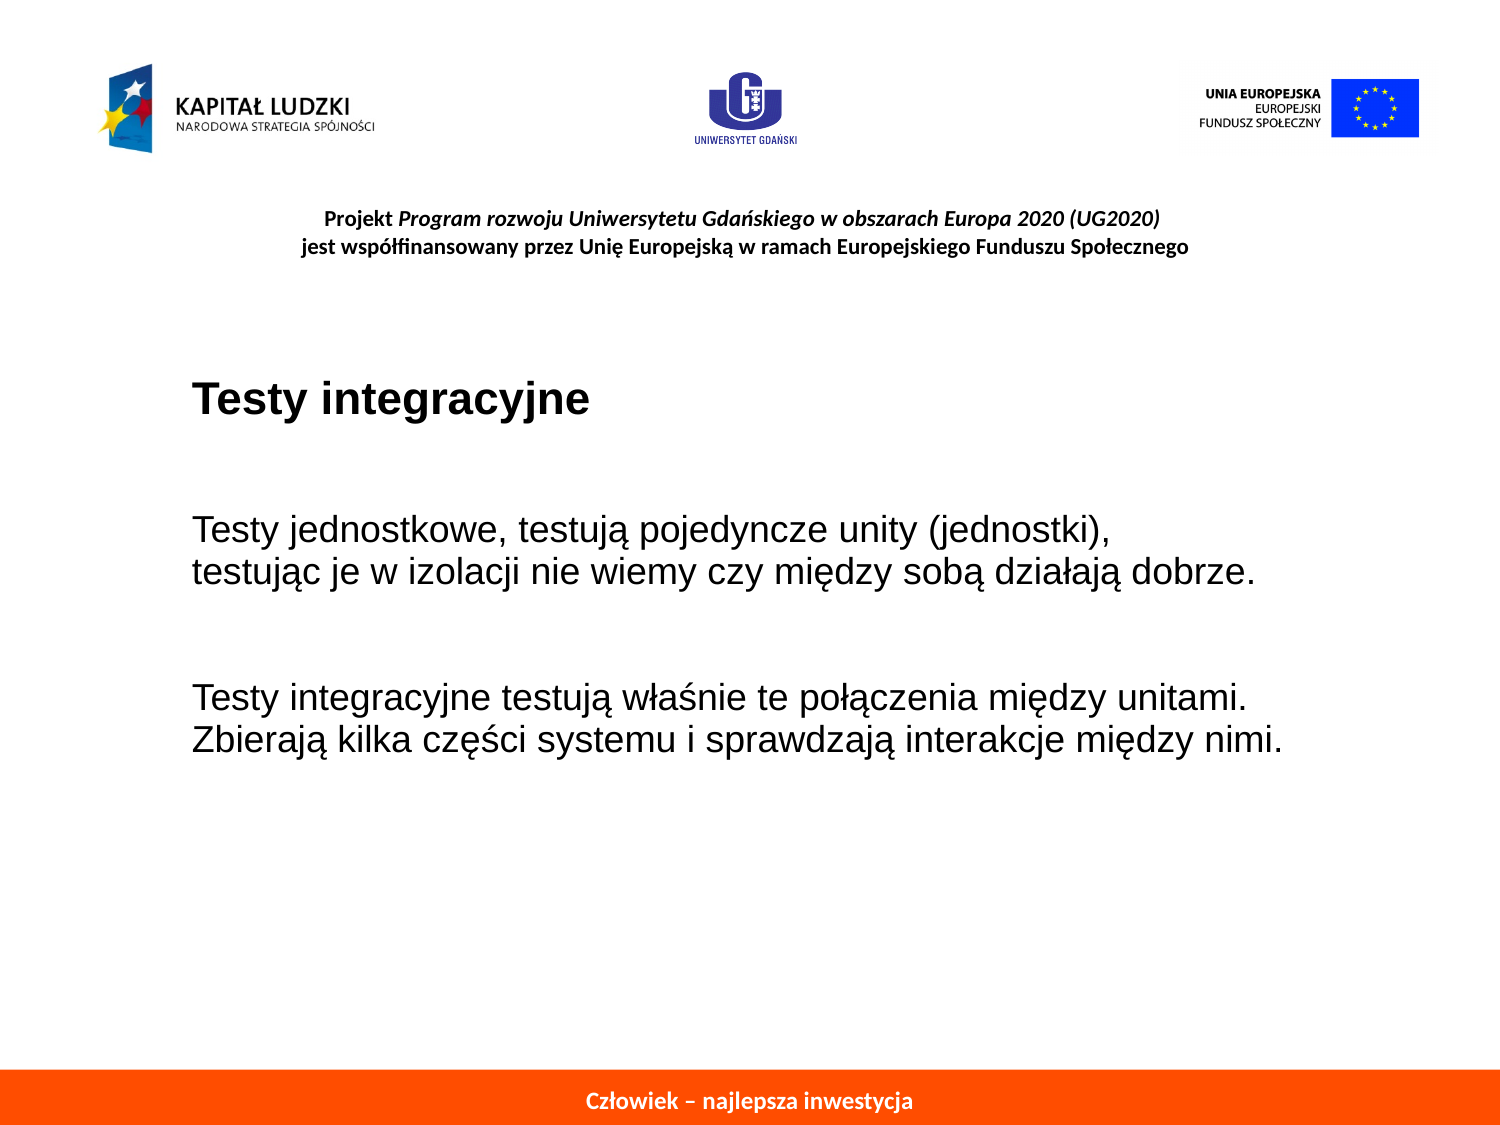

Projekt Program rozwoju Uniwersytetu Gdańskiego w obszarach Europa 2020 (UG2020)
jest współfinansowany przez Unię Europejską w ramach Europejskiego Funduszu Społecznego
Testy integracyjne
Testy jednostkowe, testują pojedyncze unity (jednostki),
testując je w izolacji nie wiemy czy między sobą działają dobrze.
Testy integracyjne testują właśnie te połączenia między unitami.
Zbierają kilka części systemu i sprawdzają interakcje między nimi.
Człowiek – najlepsza inwestycja